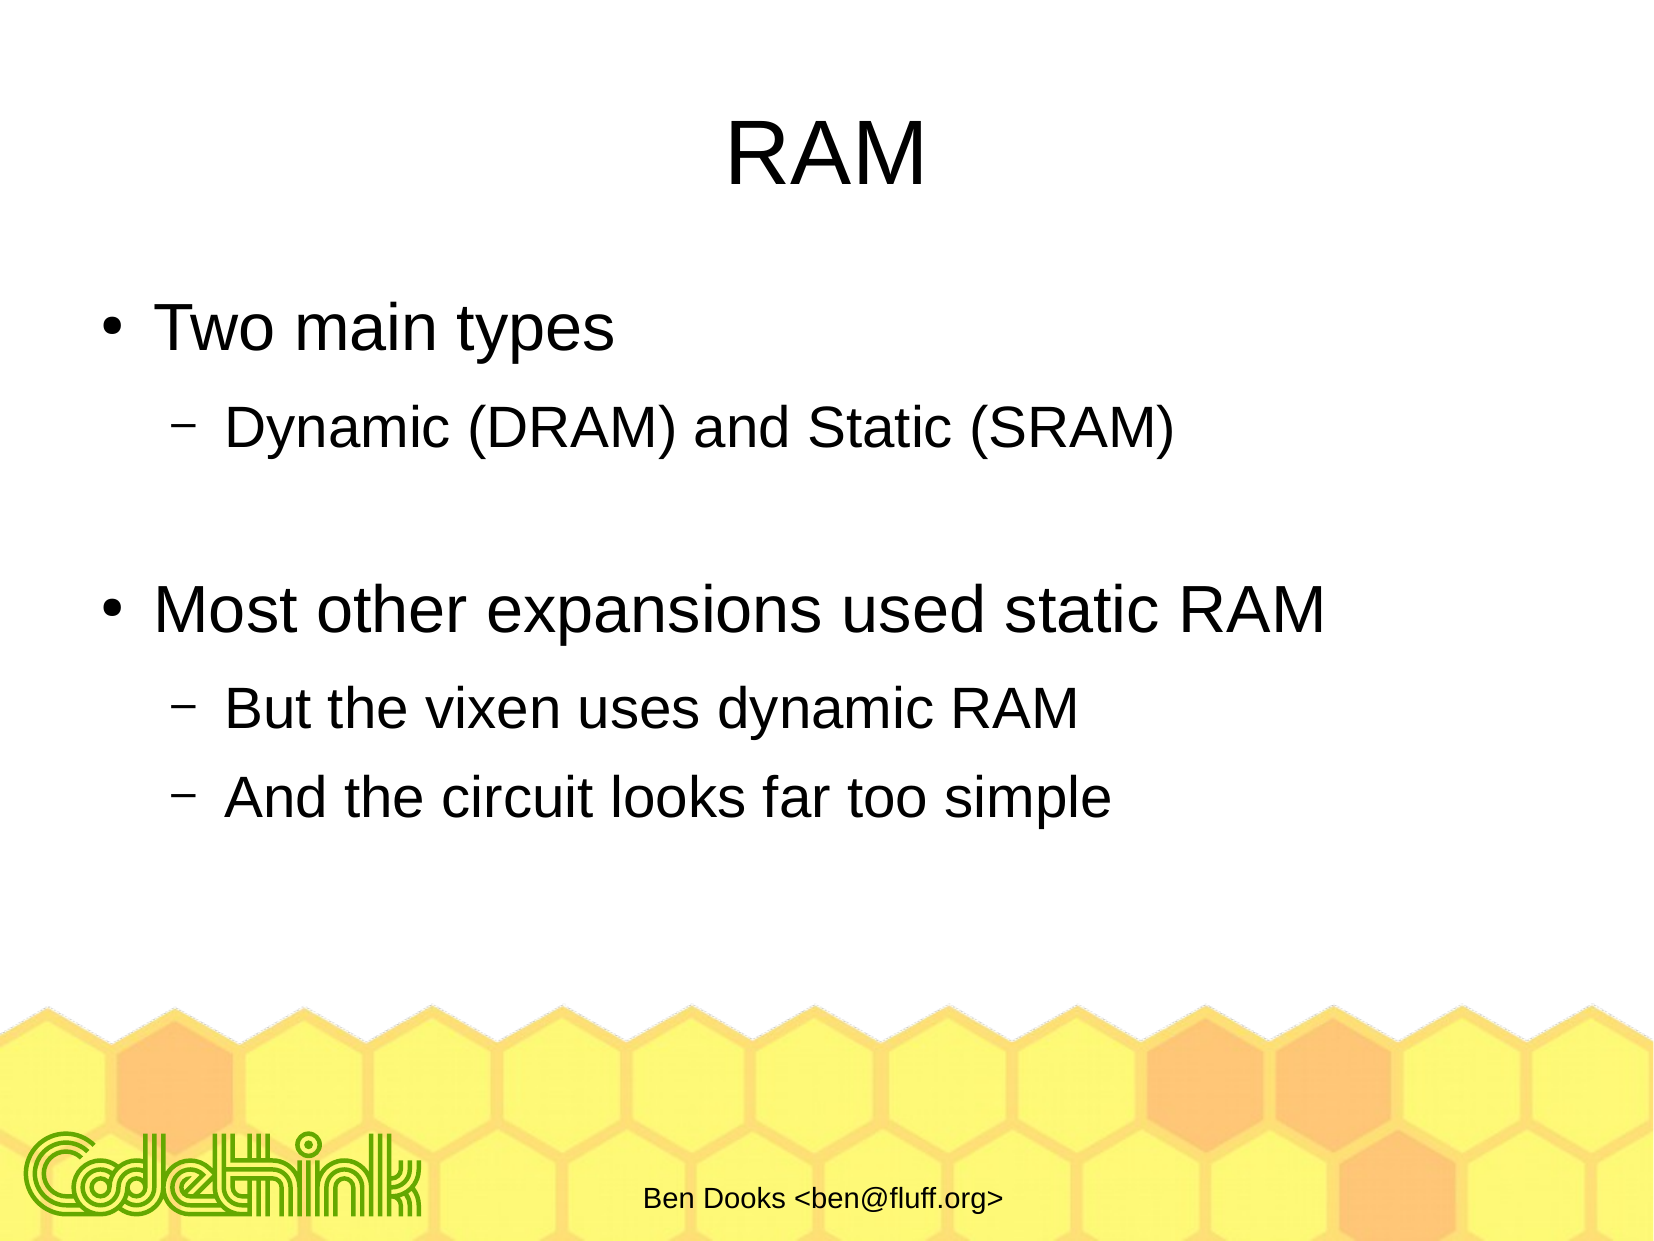

# RAM
Two main types
Dynamic (DRAM) and Static (SRAM)
Most other expansions used static RAM
But the vixen uses dynamic RAM
And the circuit looks far too simple